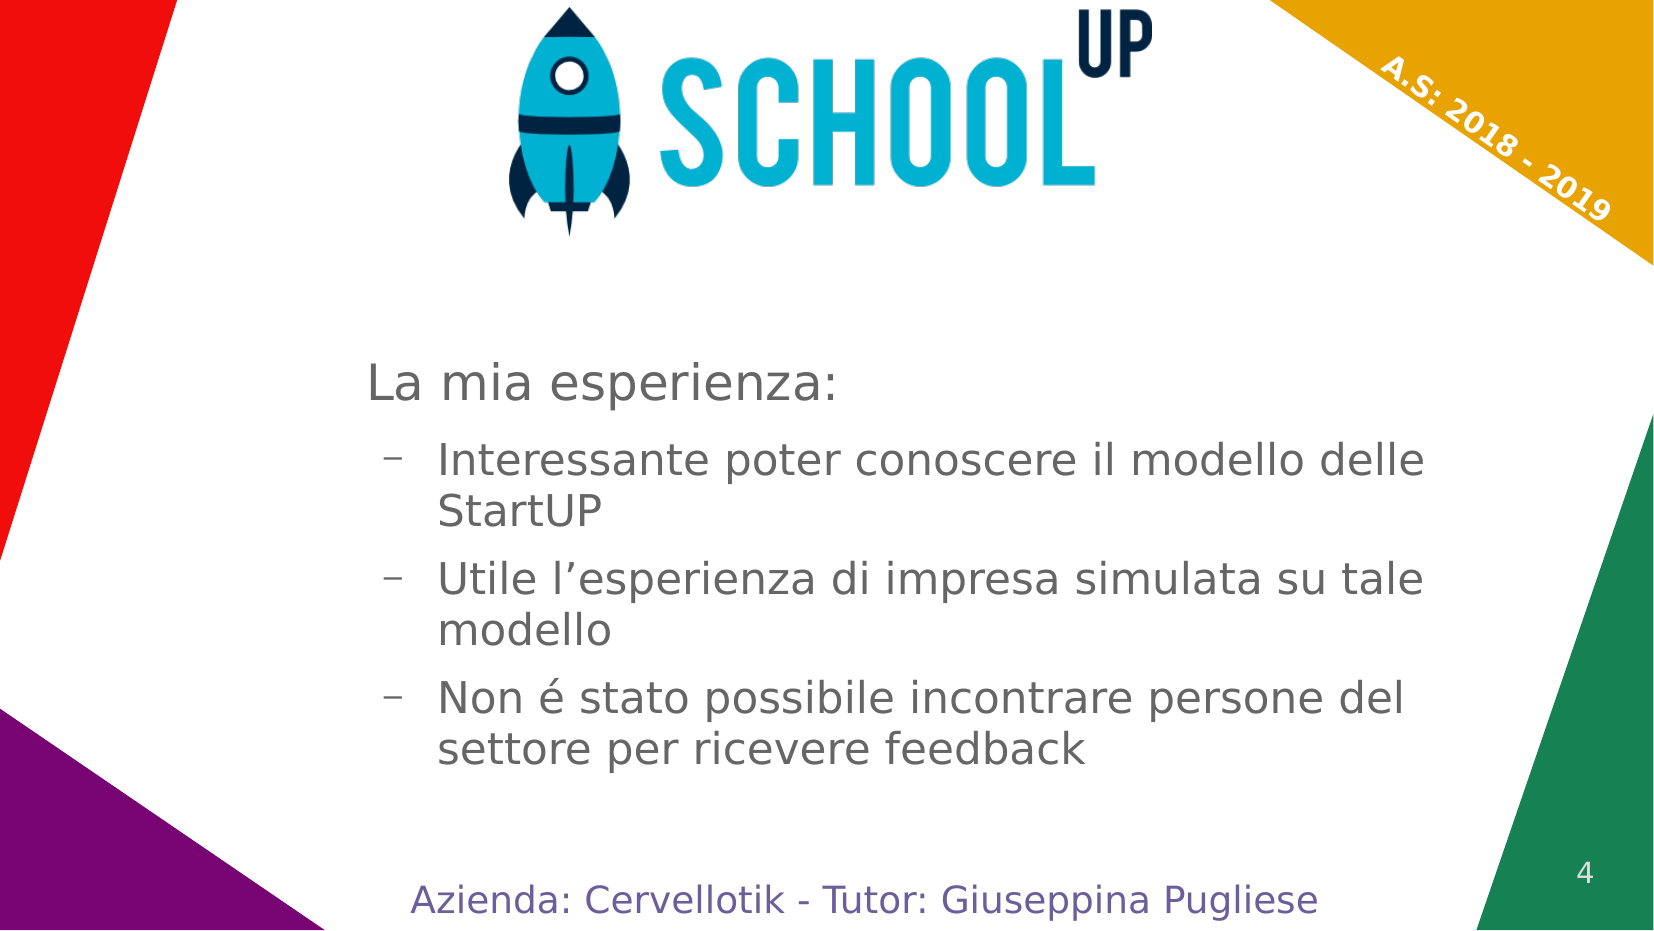

A.S: 2018 - 2019
# La mia esperienza:
Interessante poter conoscere il modello delle StartUP
Utile l’esperienza di impresa simulata su tale modello
Non é stato possibile incontrare persone del settore per ricevere feedback
4
Azienda: Cervellotik - Tutor: Giuseppina Pugliese